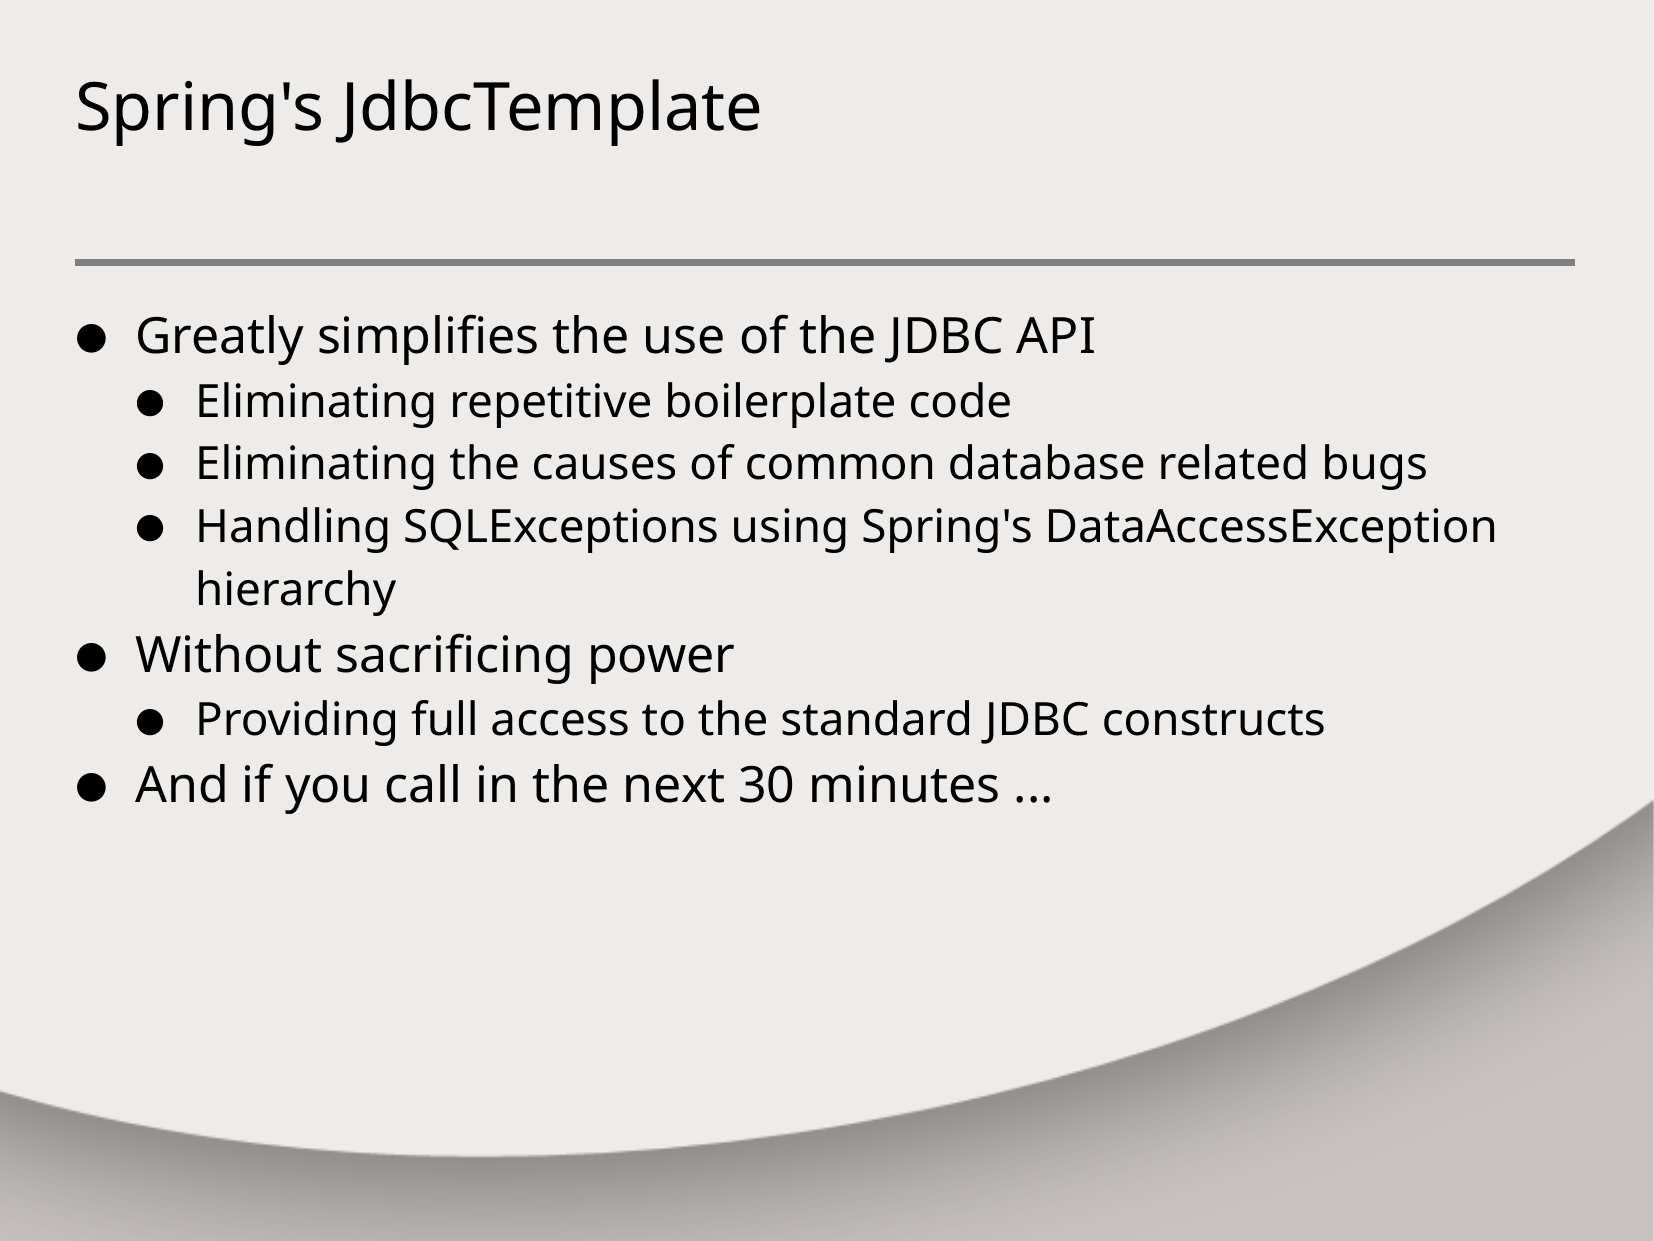

# Spring's JdbcTemplate
Greatly simplifies the use of the JDBC API
Eliminating repetitive boilerplate code
Eliminating the causes of common database related bugs
Handling SQLExceptions using Spring's DataAccessException hierarchy
Without sacrificing power
Providing full access to the standard JDBC constructs
And if you call in the next 30 minutes ...